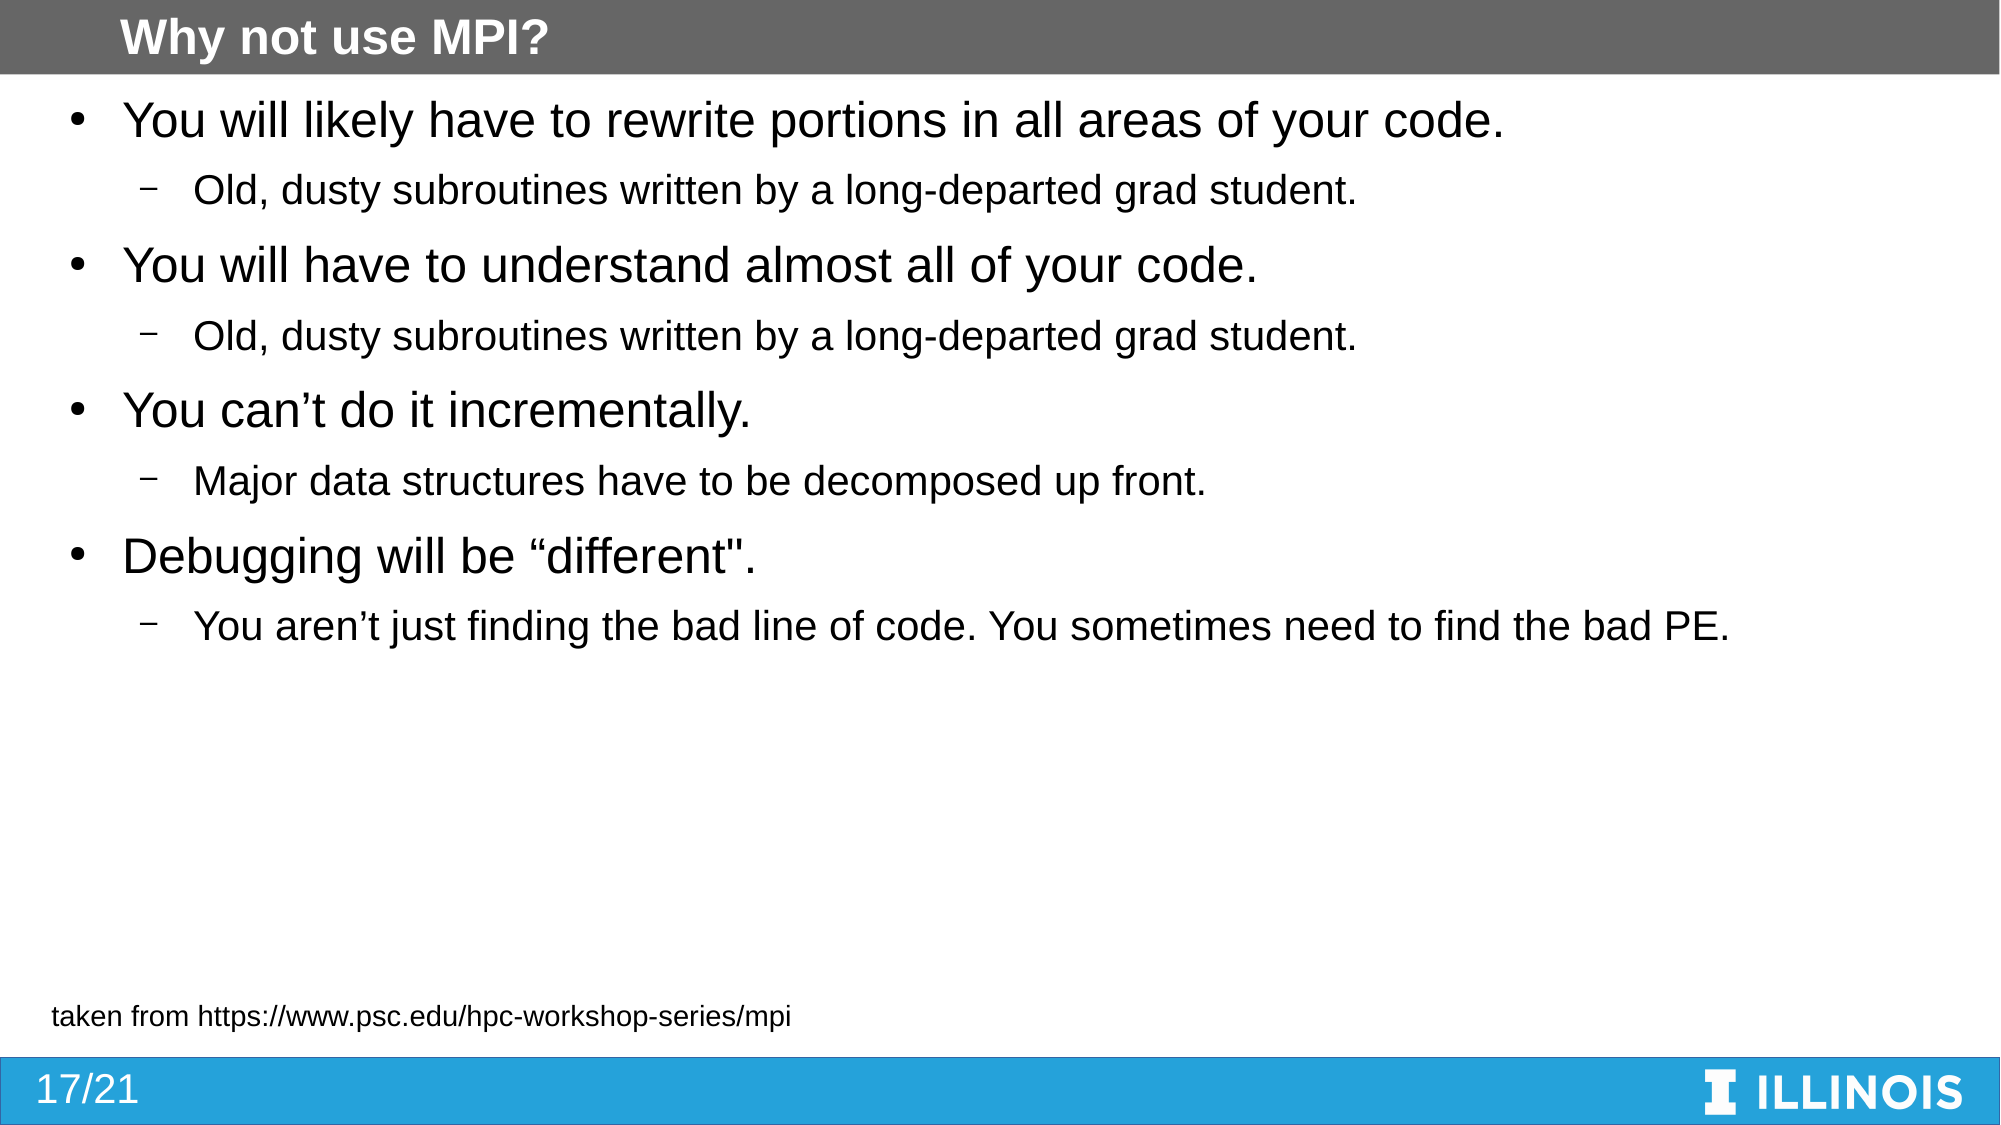

# Why not use MPI?
You will likely have to rewrite portions in all areas of your code.
Old, dusty subroutines written by a long-departed grad student.
You will have to understand almost all of your code.
Old, dusty subroutines written by a long-departed grad student.
You can’t do it incrementally.
Major data structures have to be decomposed up front.
Debugging will be “different".
You aren’t just finding the bad line of code. You sometimes need to find the bad PE.
taken from https://www.psc.edu/hpc-workshop-series/mpi